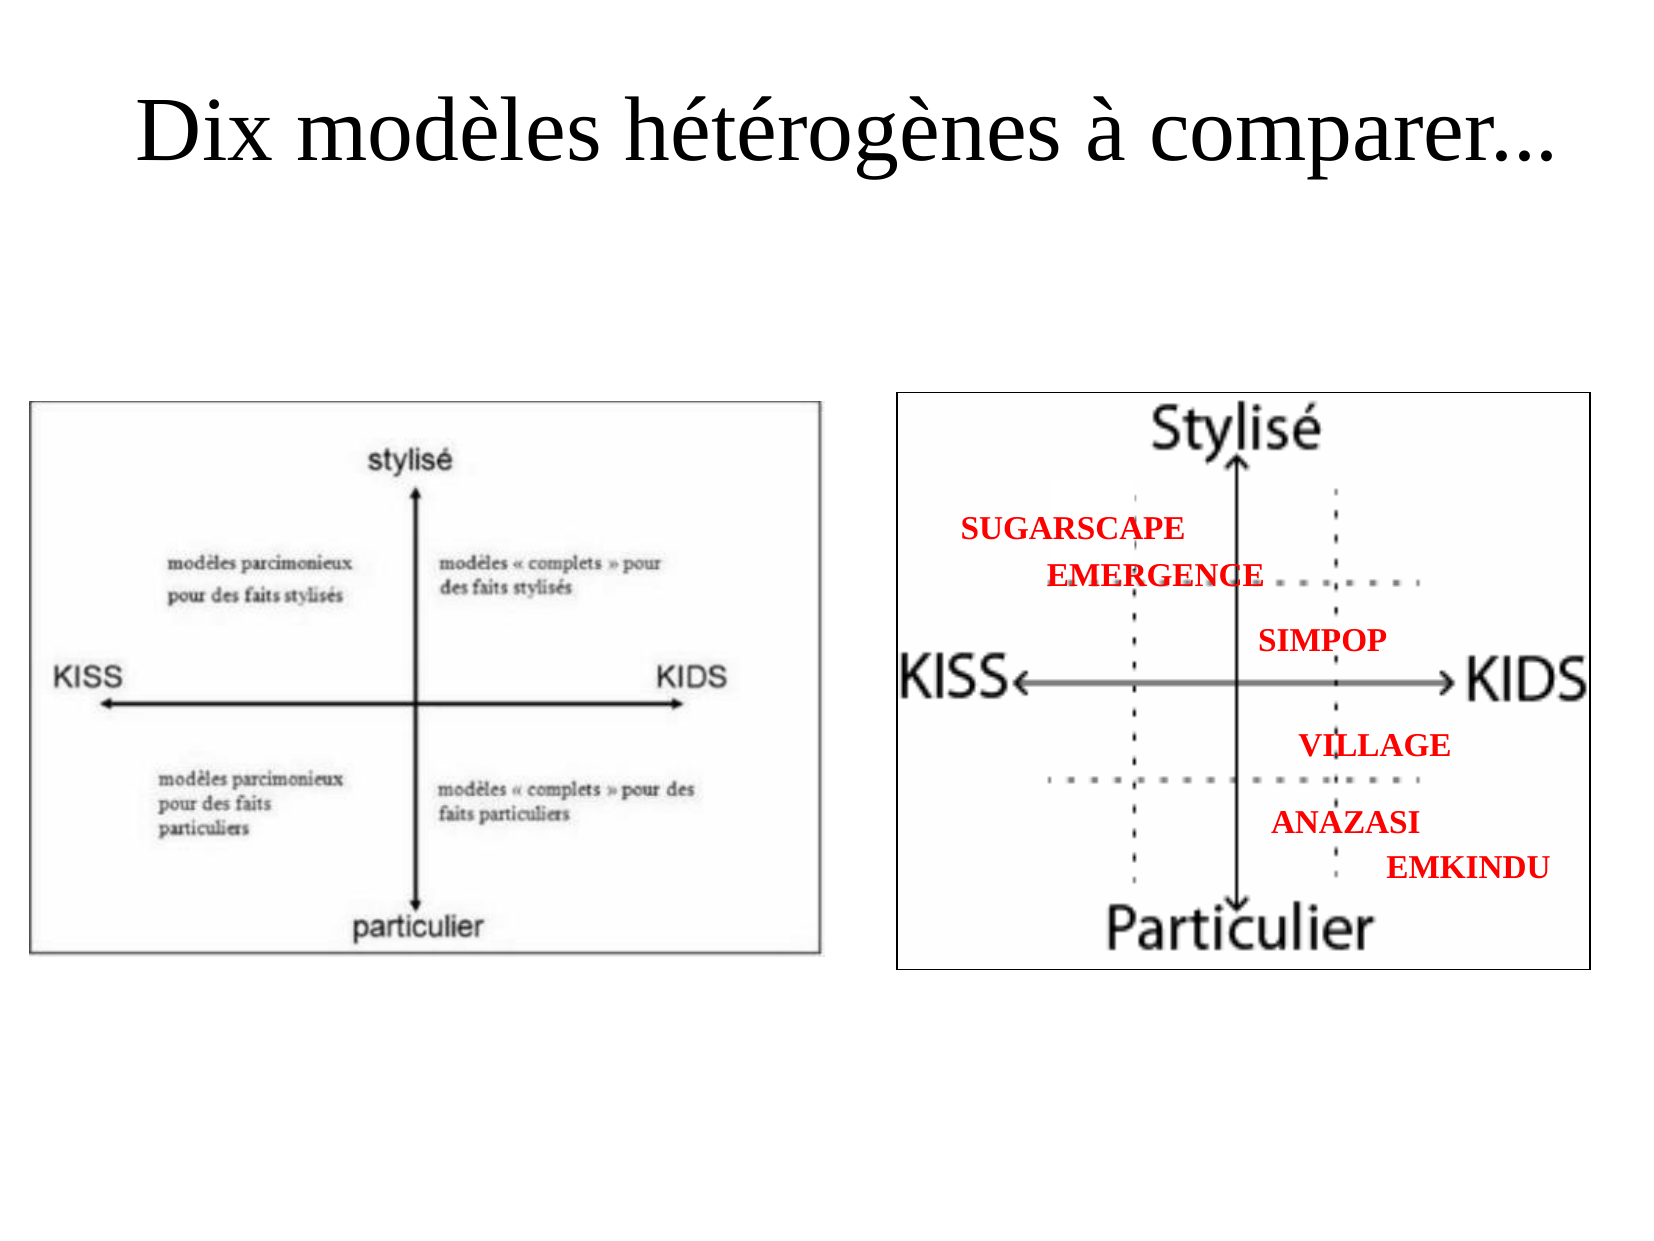

# Dix modèles hétérogènes à comparer...
SUGARSCAPE
EMERGENCE
SIMPOP
VILLAGE
ANAZASI
EMKINDU